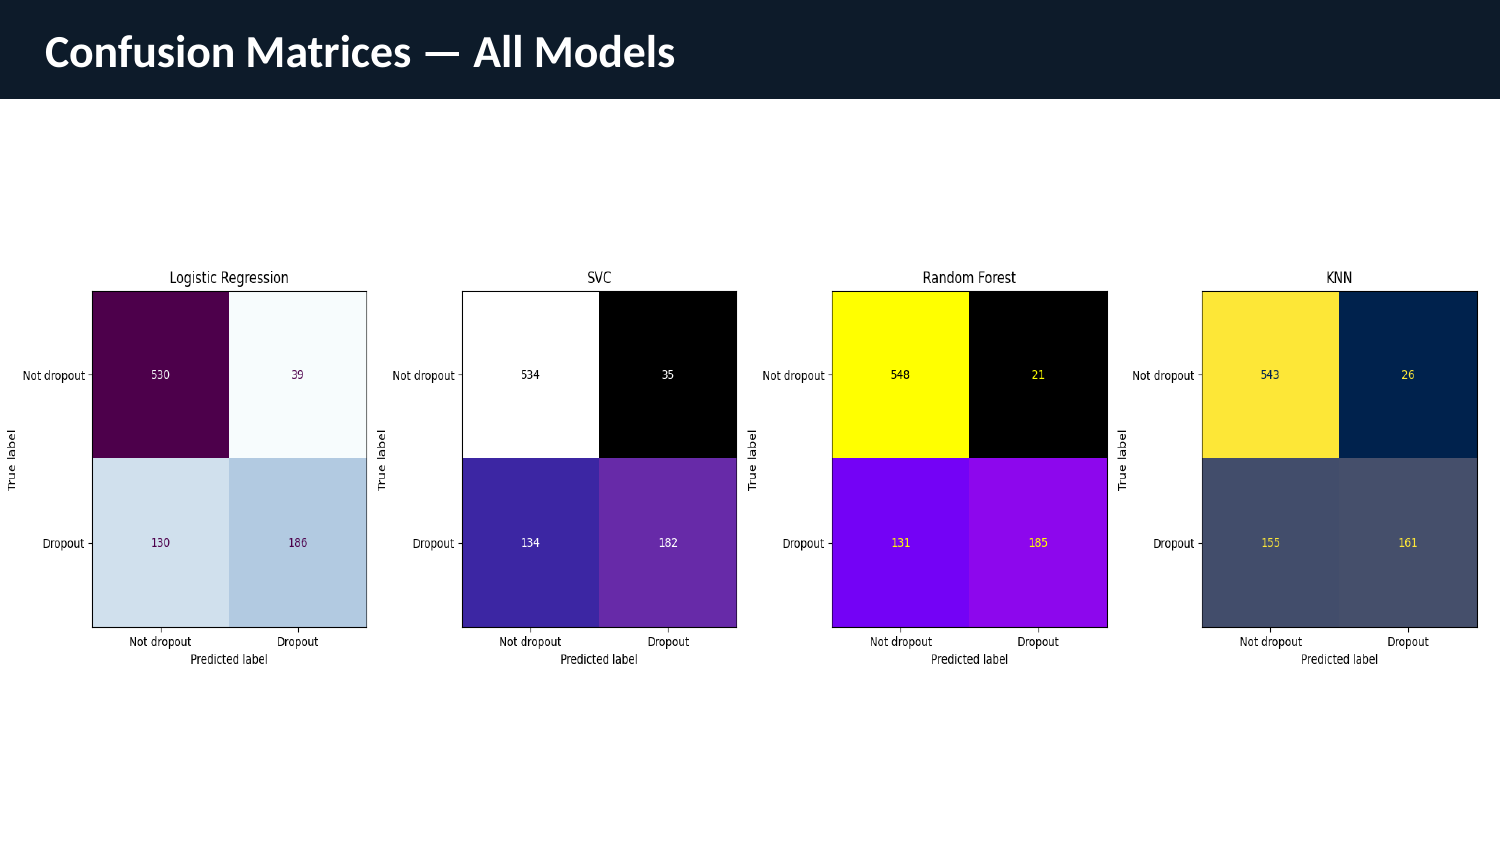

Confusion Matrices — All Models
[ INSERT: 1x4 Confusion Matrix subplot for
Logistic Regression, Decision Tree, Random Forest, KNN
from Notebook ]